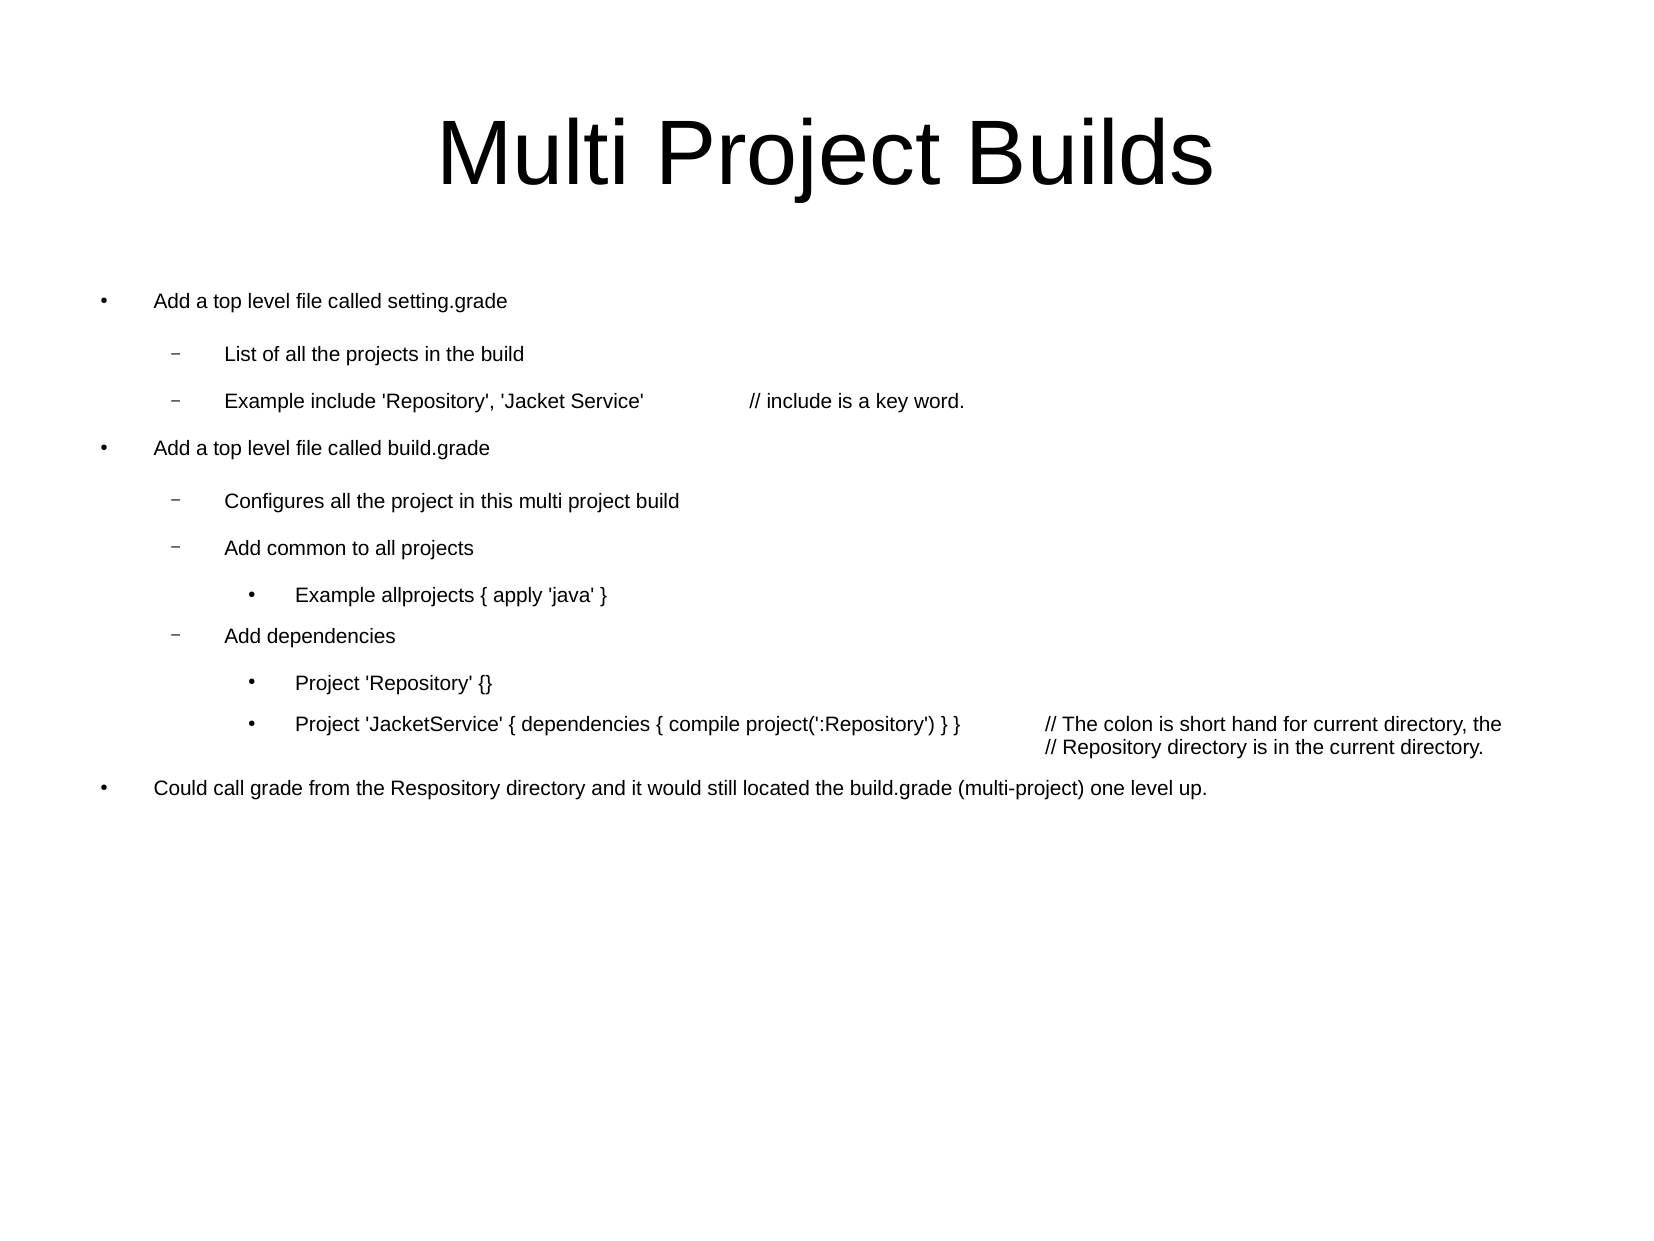

# Multi Project Builds
Add a top level file called setting.grade
List of all the projects in the build
Example include 'Repository', 'Jacket Service'		// include is a key word.
Add a top level file called build.grade
Configures all the project in this multi project build
Add common to all projects
Example allprojects { apply 'java' }
Add dependencies
Project 'Repository' {}
Project 'JacketService' { dependencies { compile project(':Repository') } } 	// The colon is short hand for current directory, the 											// Repository directory is in the current directory.
Could call grade from the Respository directory and it would still located the build.grade (multi-project) one level up.